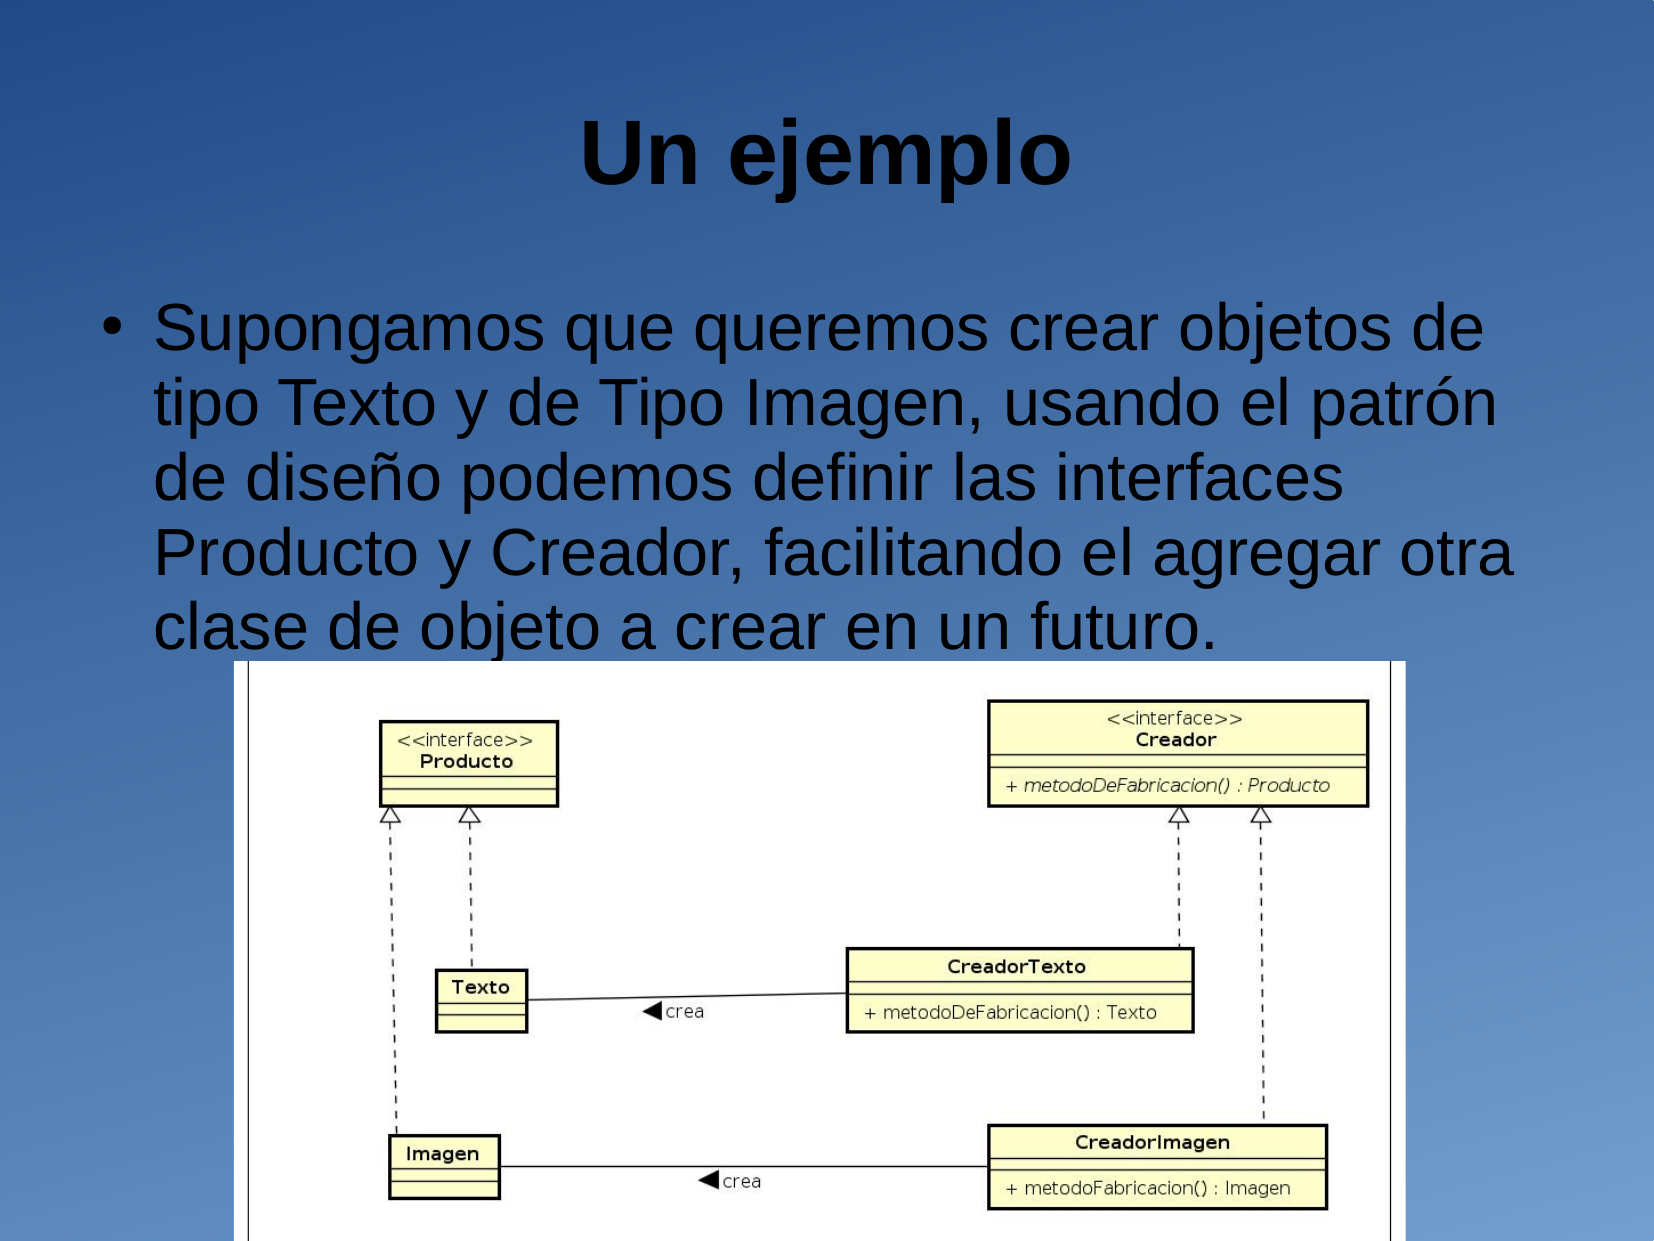

# Un ejemplo
Supongamos que queremos crear objetos de tipo Texto y de Tipo Imagen, usando el patrón de diseño podemos definir las interfaces Producto y Creador, facilitando el agregar otra clase de objeto a crear en un futuro.